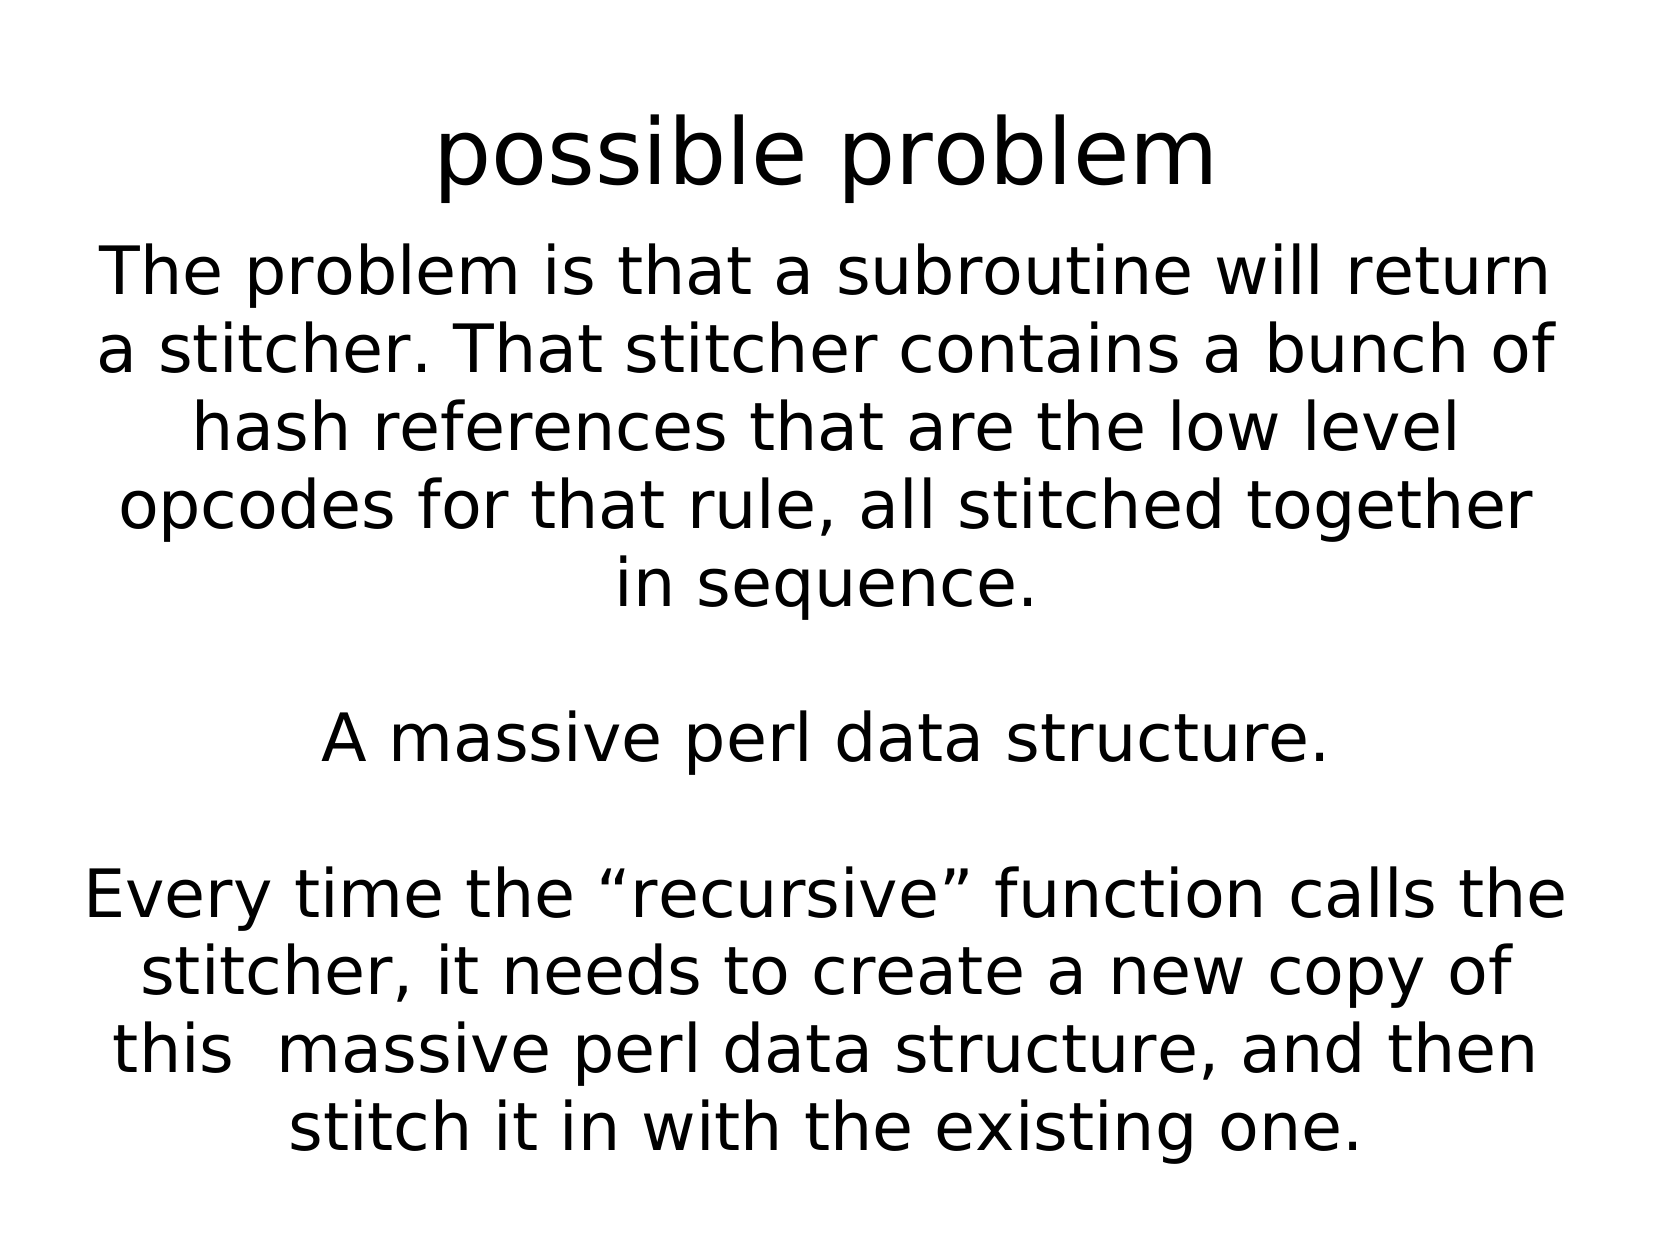

# possible problem
The problem is that a subroutine will return a stitcher. That stitcher contains a bunch of hash references that are the low level opcodes for that rule, all stitched together in sequence.
A massive perl data structure.
Every time the “recursive” function calls the stitcher, it needs to create a new copy of this massive perl data structure, and then stitch it in with the existing one.